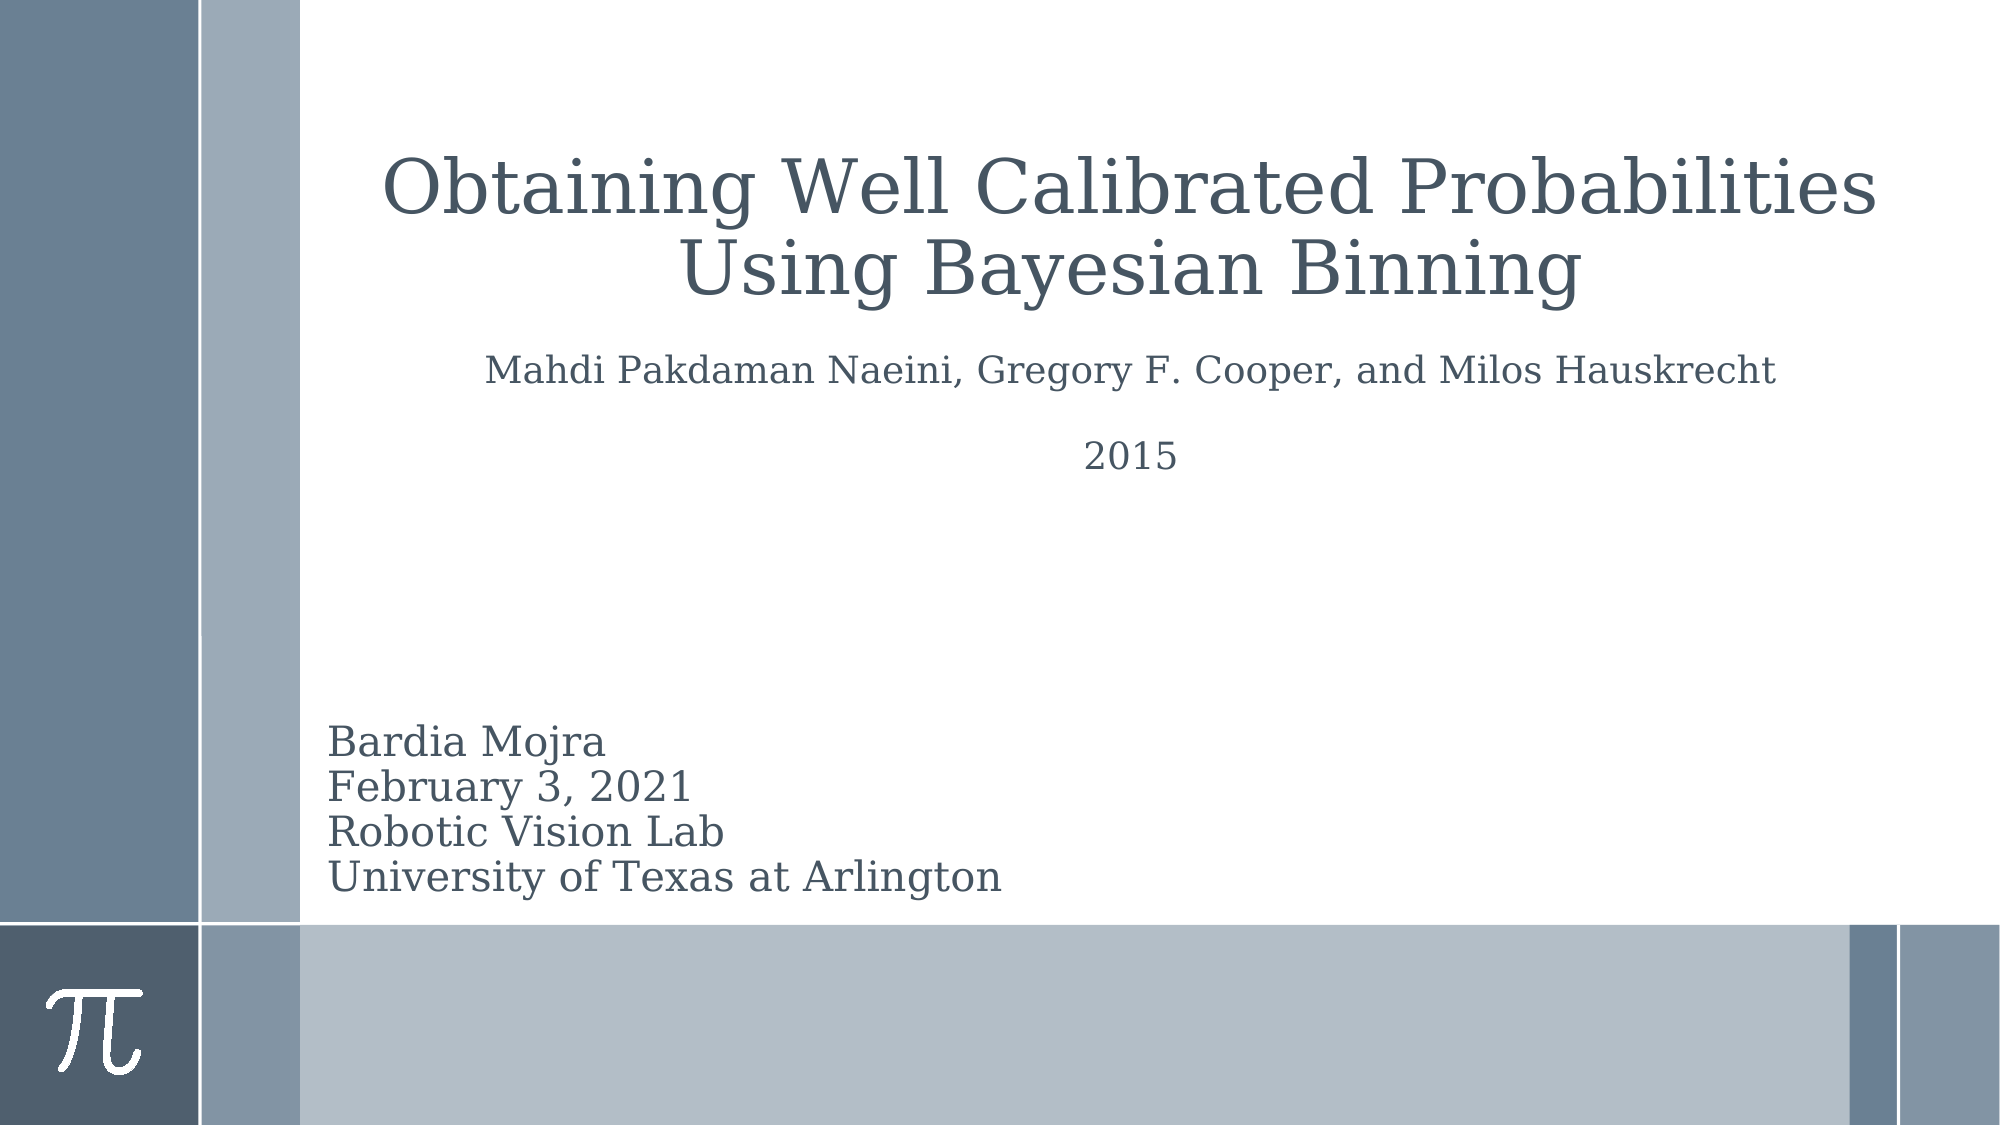

Obtaining Well Calibrated Probabilities Using Bayesian Binning
Mahdi Pakdaman Naeini, Gregory F. Cooper, and Milos Hauskrecht
2015
Bardia Mojra
February 3, 2021
Robotic Vision Lab
University of Texas at Arlington